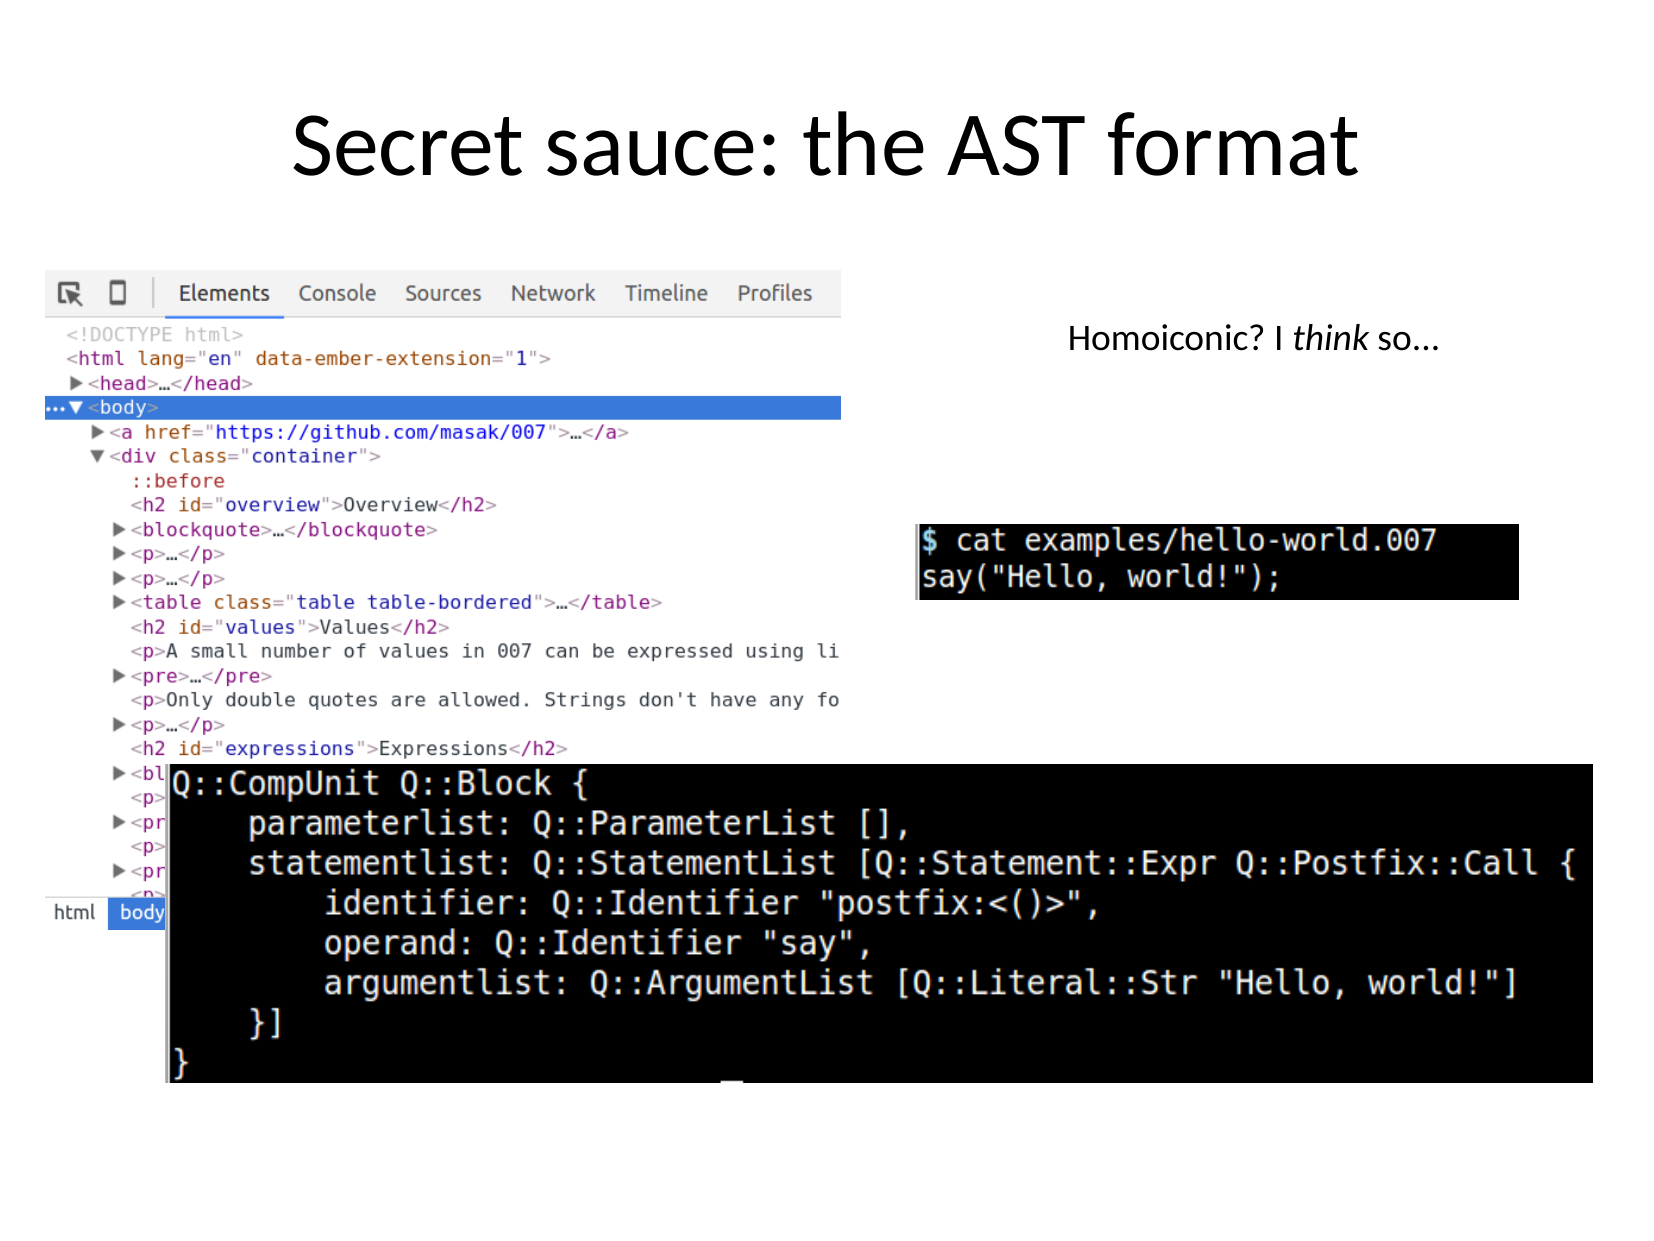

# Secret sauce: the AST format
Homoiconic? I think so...